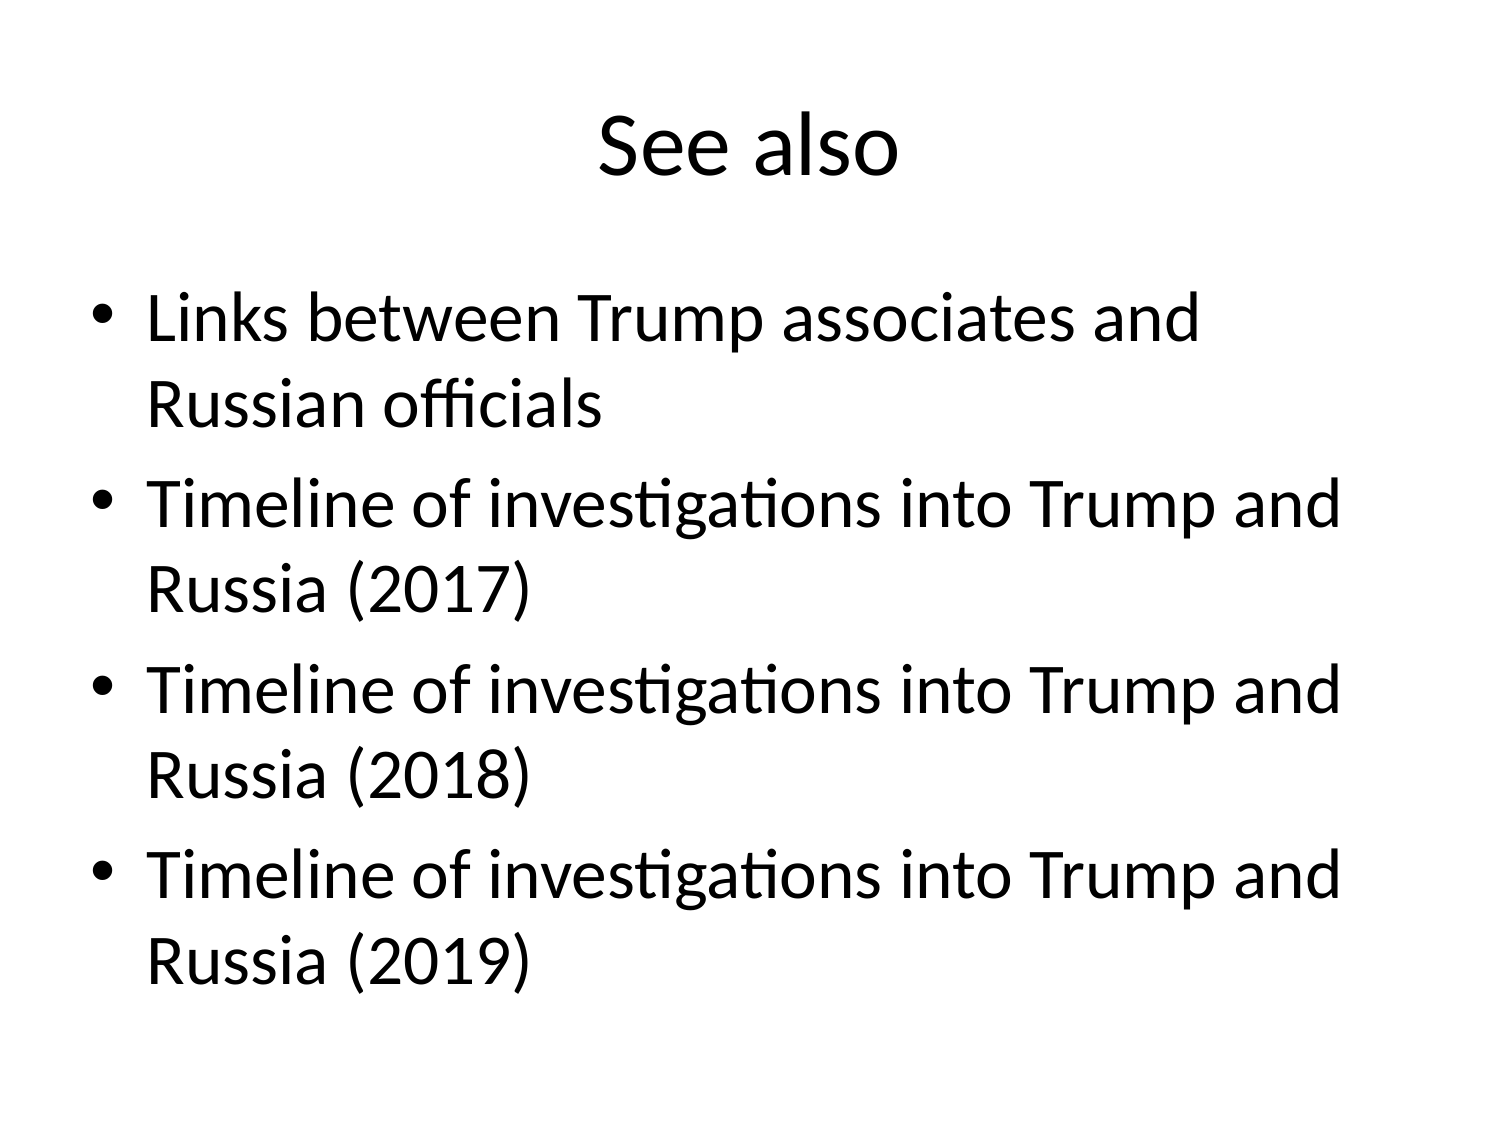

# See also
Links between Trump associates and Russian officials
Timeline of investigations into Trump and Russia (2017)
Timeline of investigations into Trump and Russia (2018)
Timeline of investigations into Trump and Russia (2019)